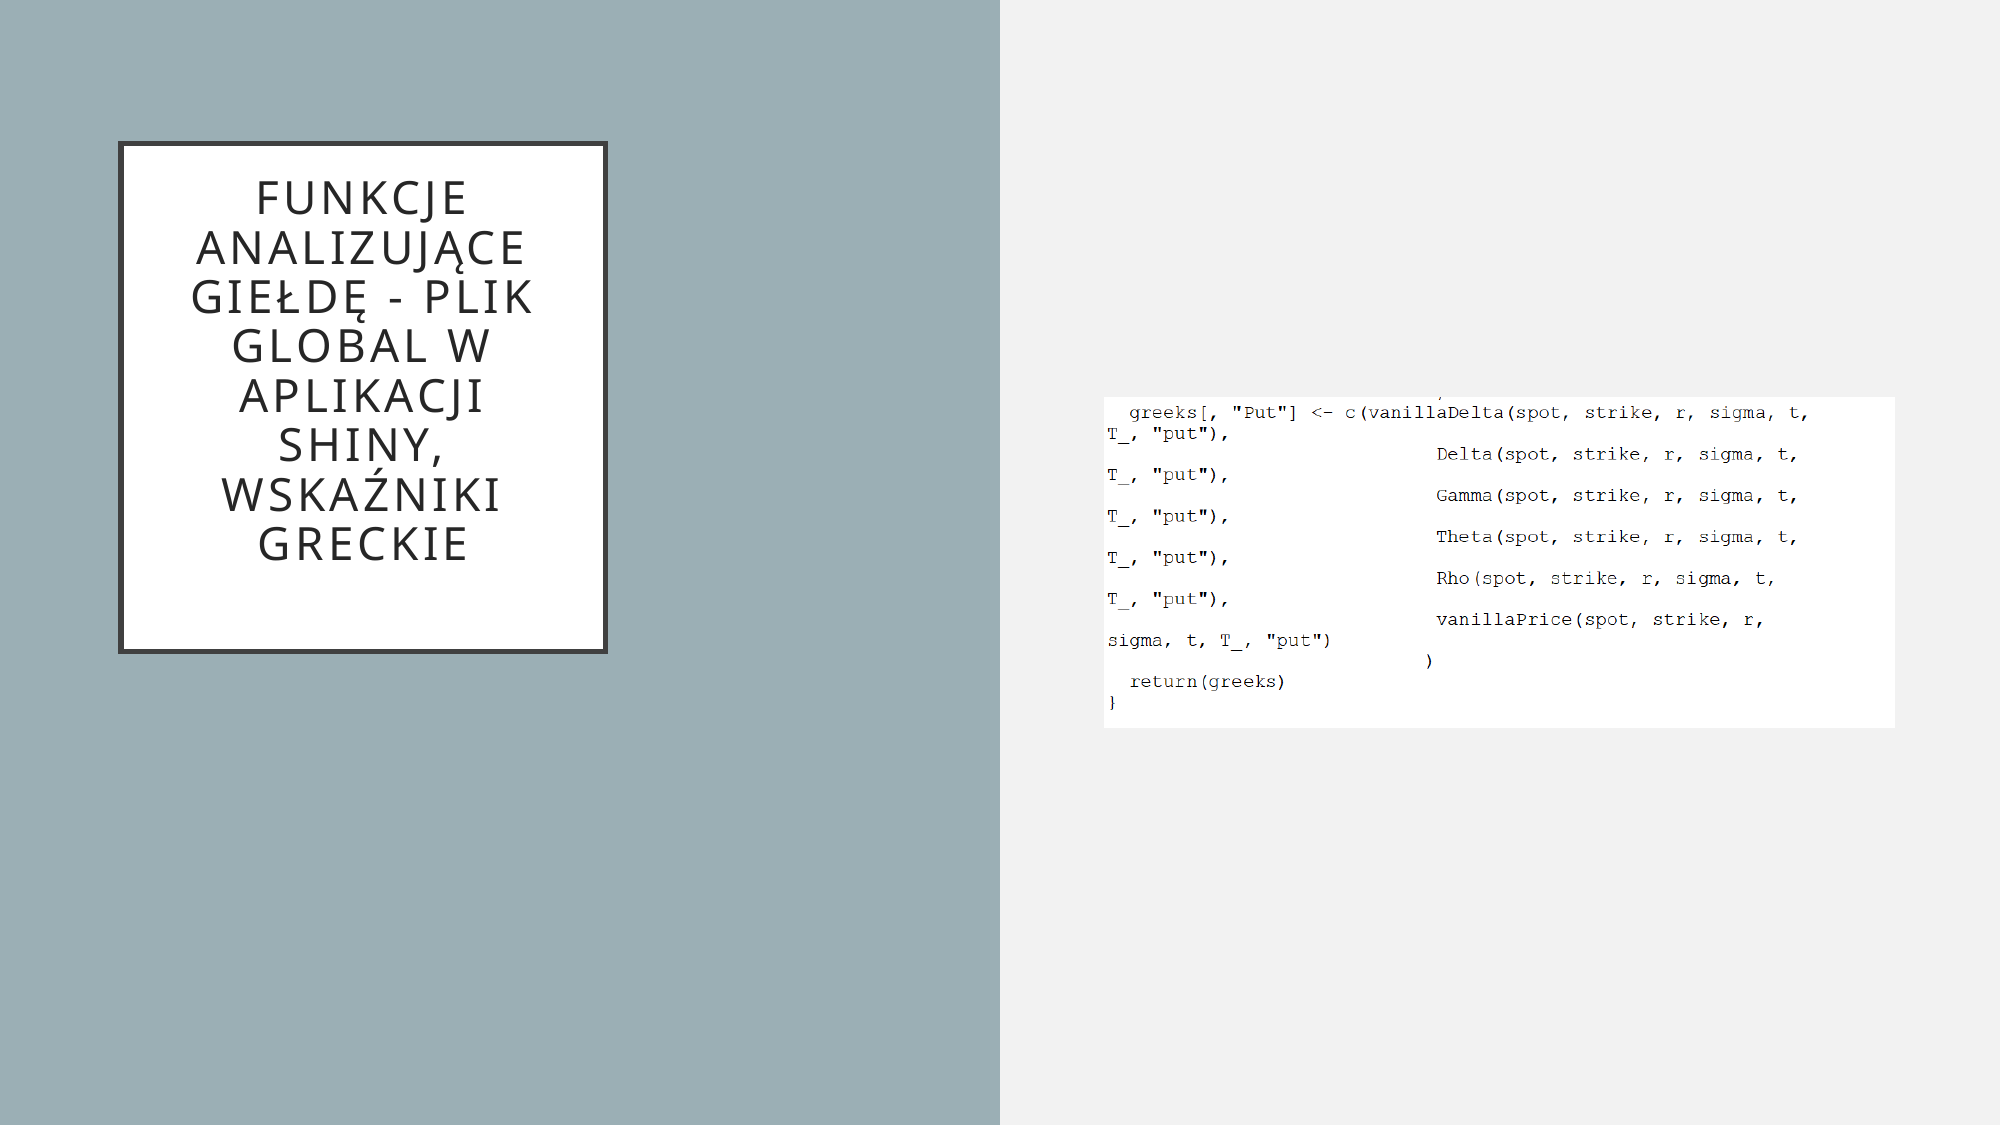

# Funkcje analizujące giełdę - plik global w aplikacji shiny, Wskaźniki Greckie